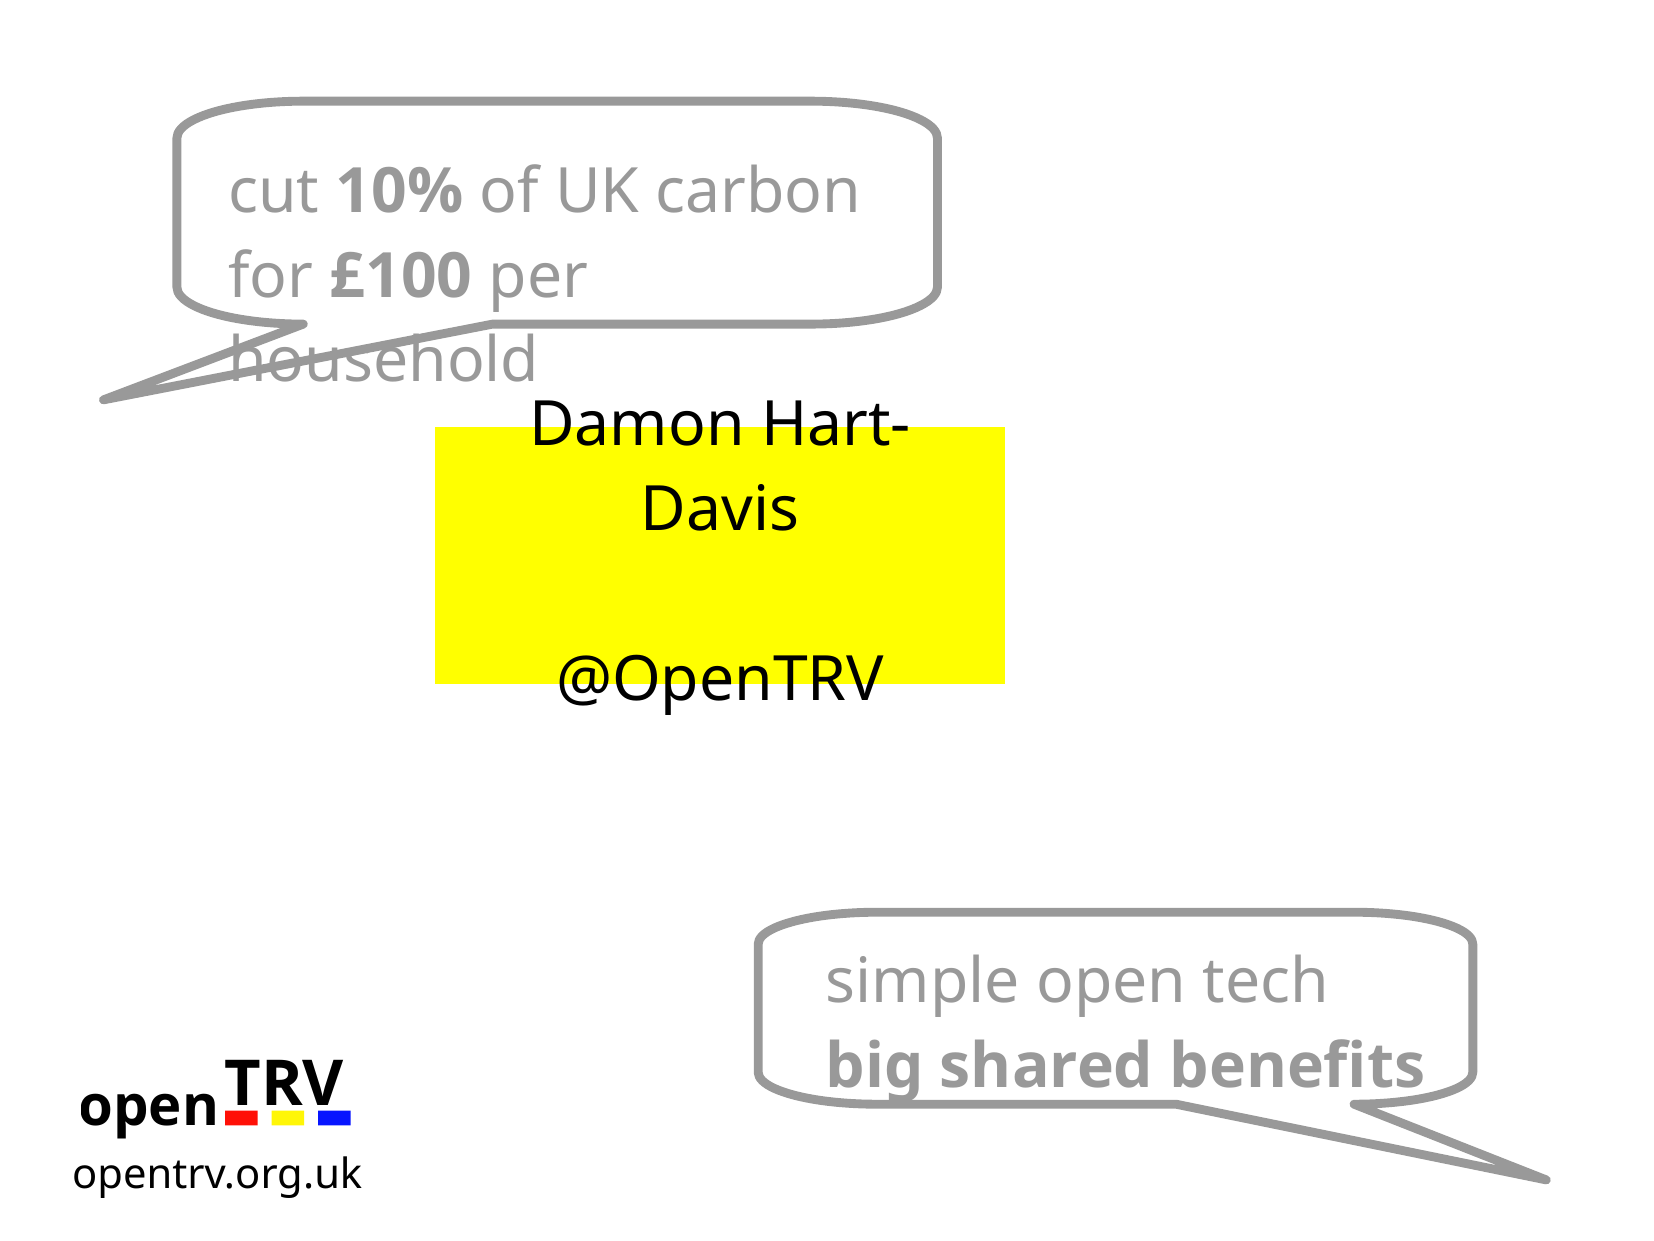

cut 10% of UK carbon
for £100 per household
Damon Hart-Davis
@OpenTRV
simple open tech
big shared benefits
opentrv.org.uk